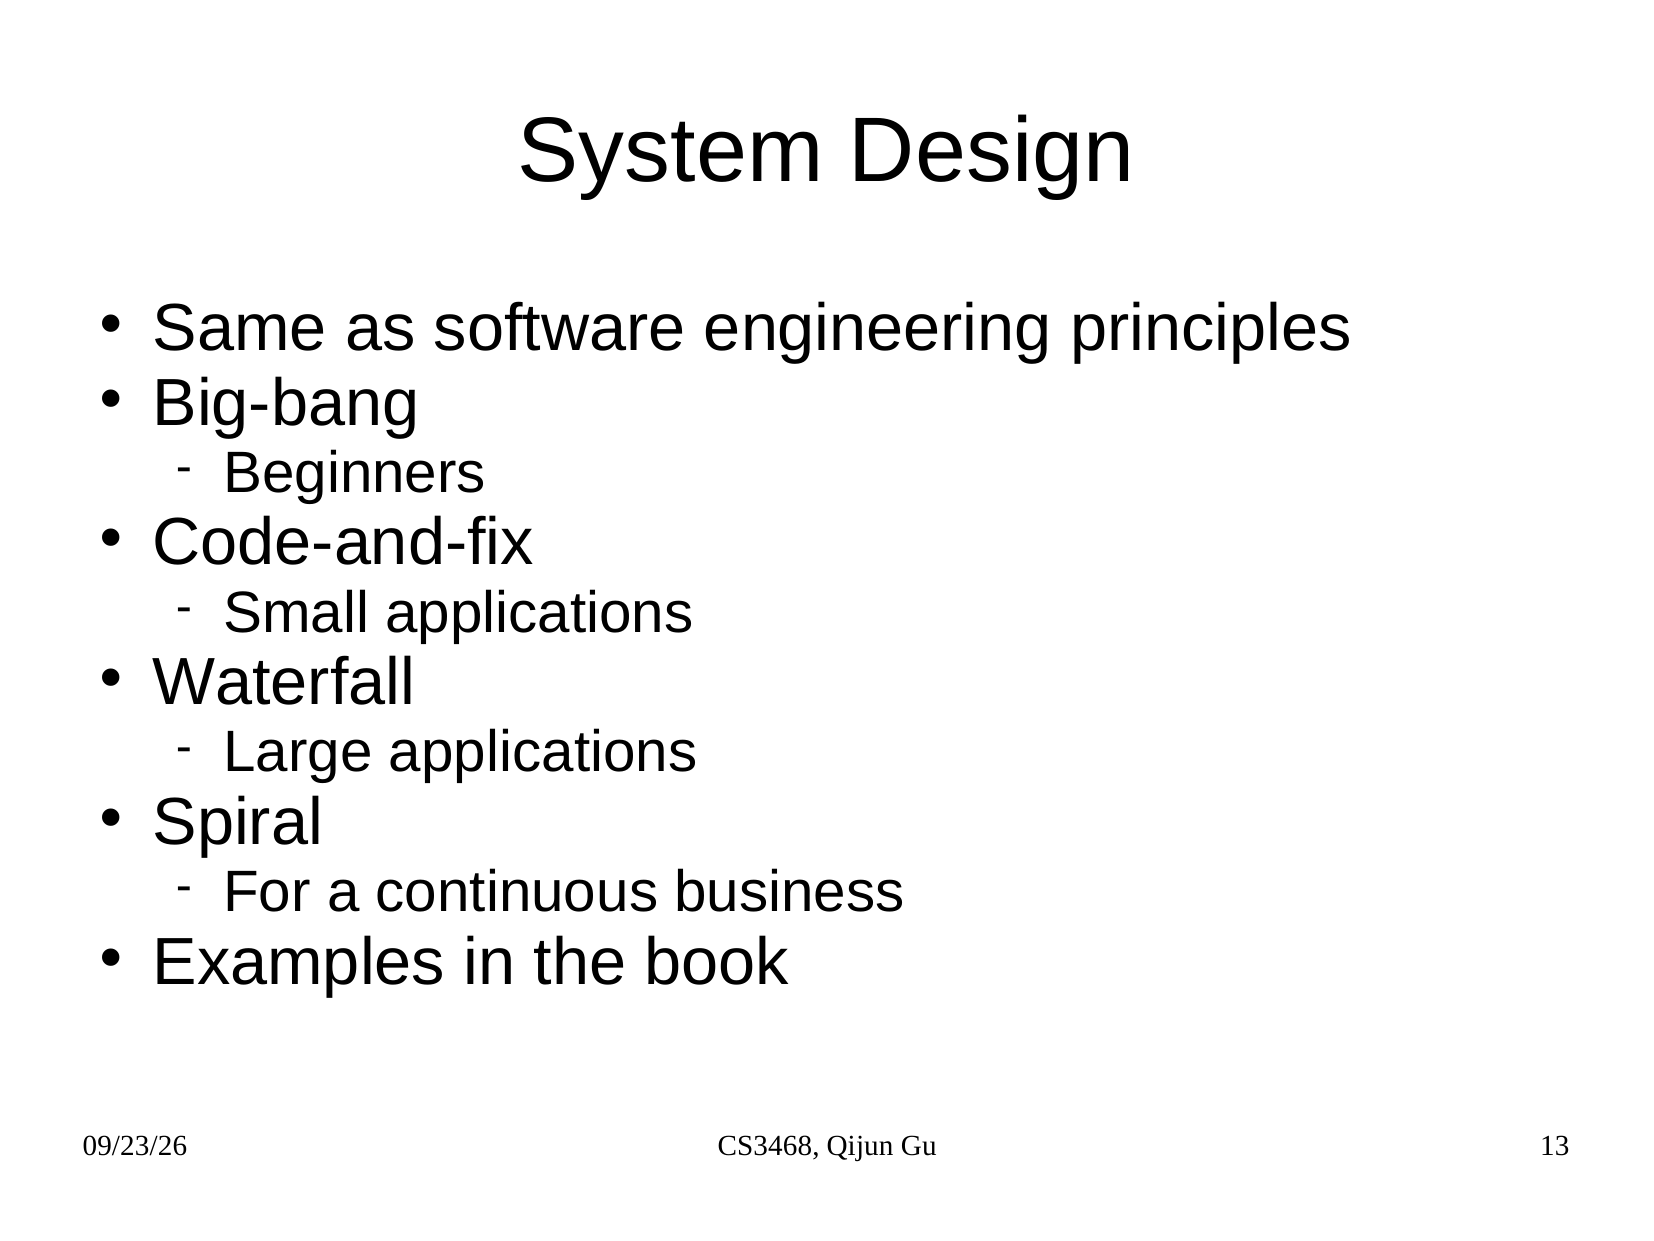

# System Design
Same as software engineering principles
Big-bang
Beginners
Code-and-fix
Small applications
Waterfall
Large applications
Spiral
For a continuous business
Examples in the book
CS3468, Qijun Gu
13